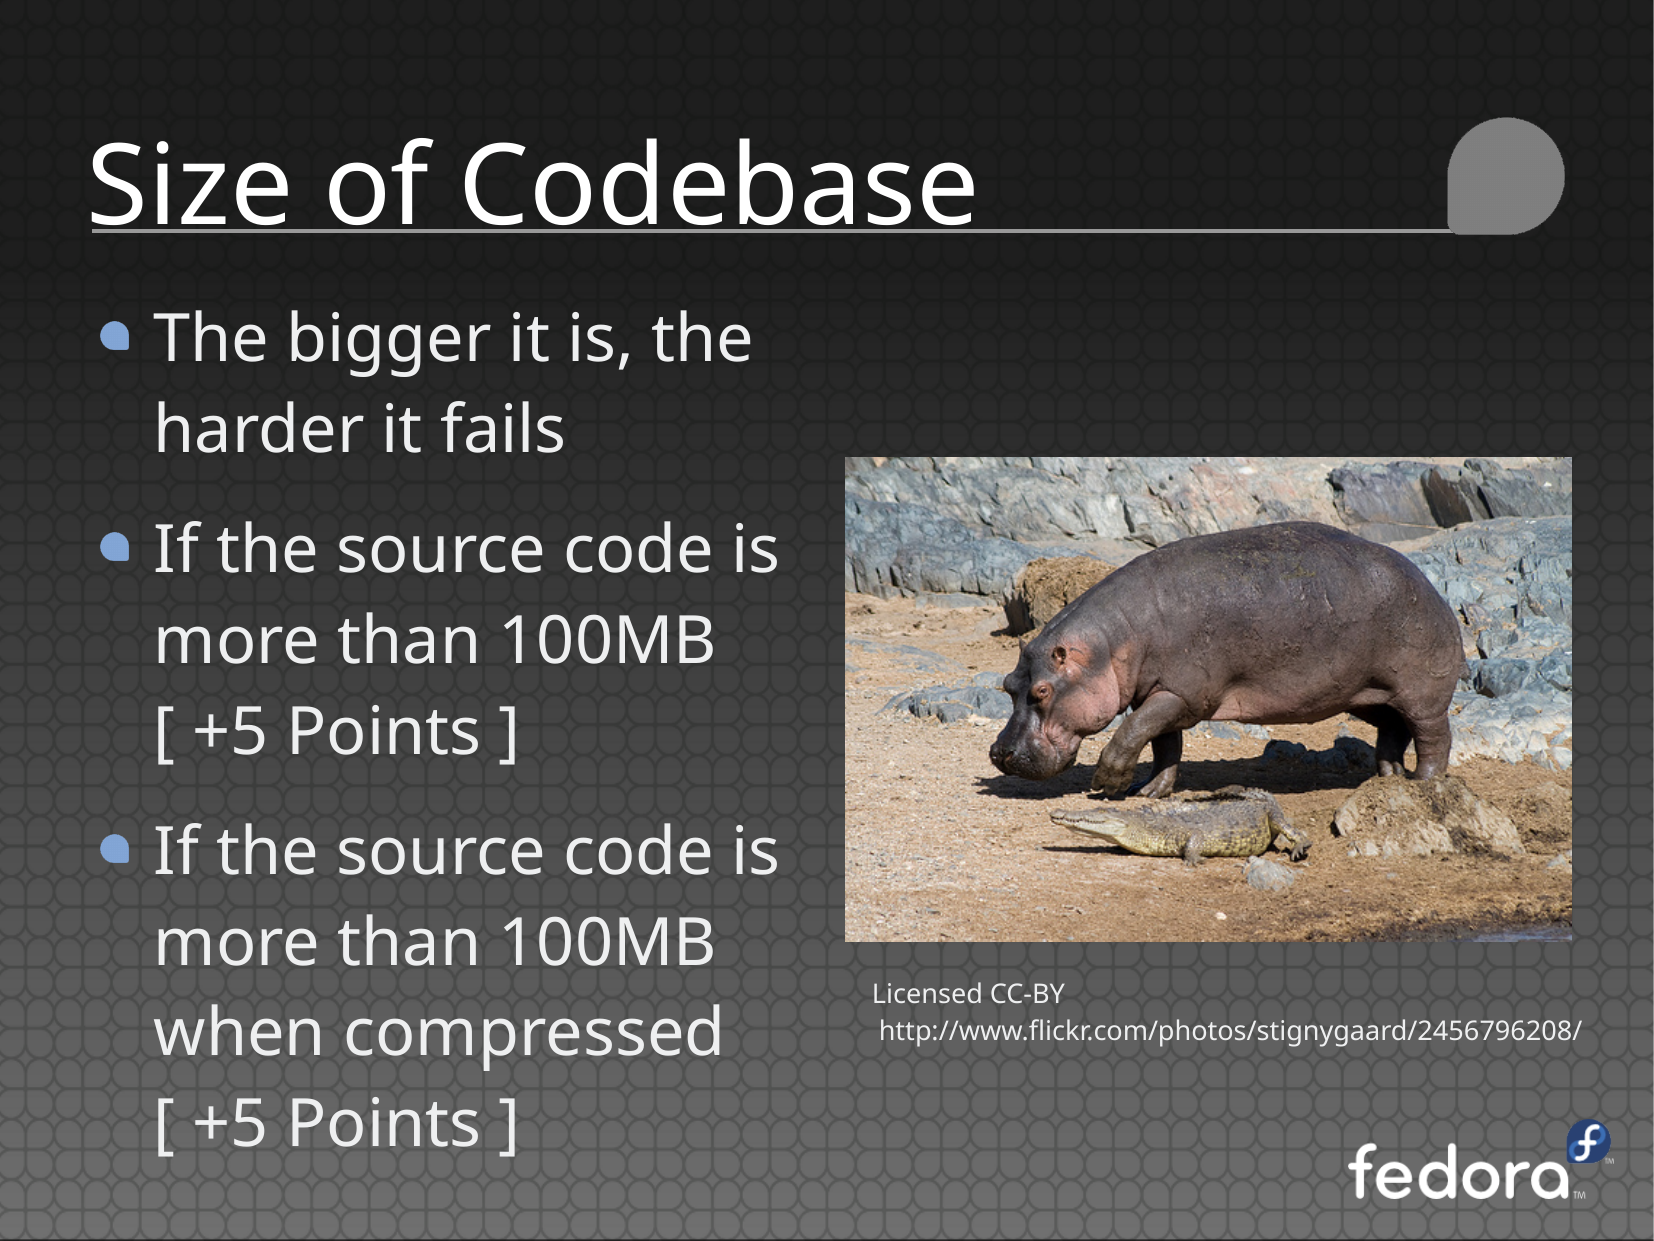

Size of Codebase
# The bigger it is, the harder it fails
If the source code is more than 100MB
[ +5 Points ]
If the source code is more than 100MB when compressed
[ +5 Points ]
Licensed CC-BY
 http://www.flickr.com/photos/stignygaard/2456796208/